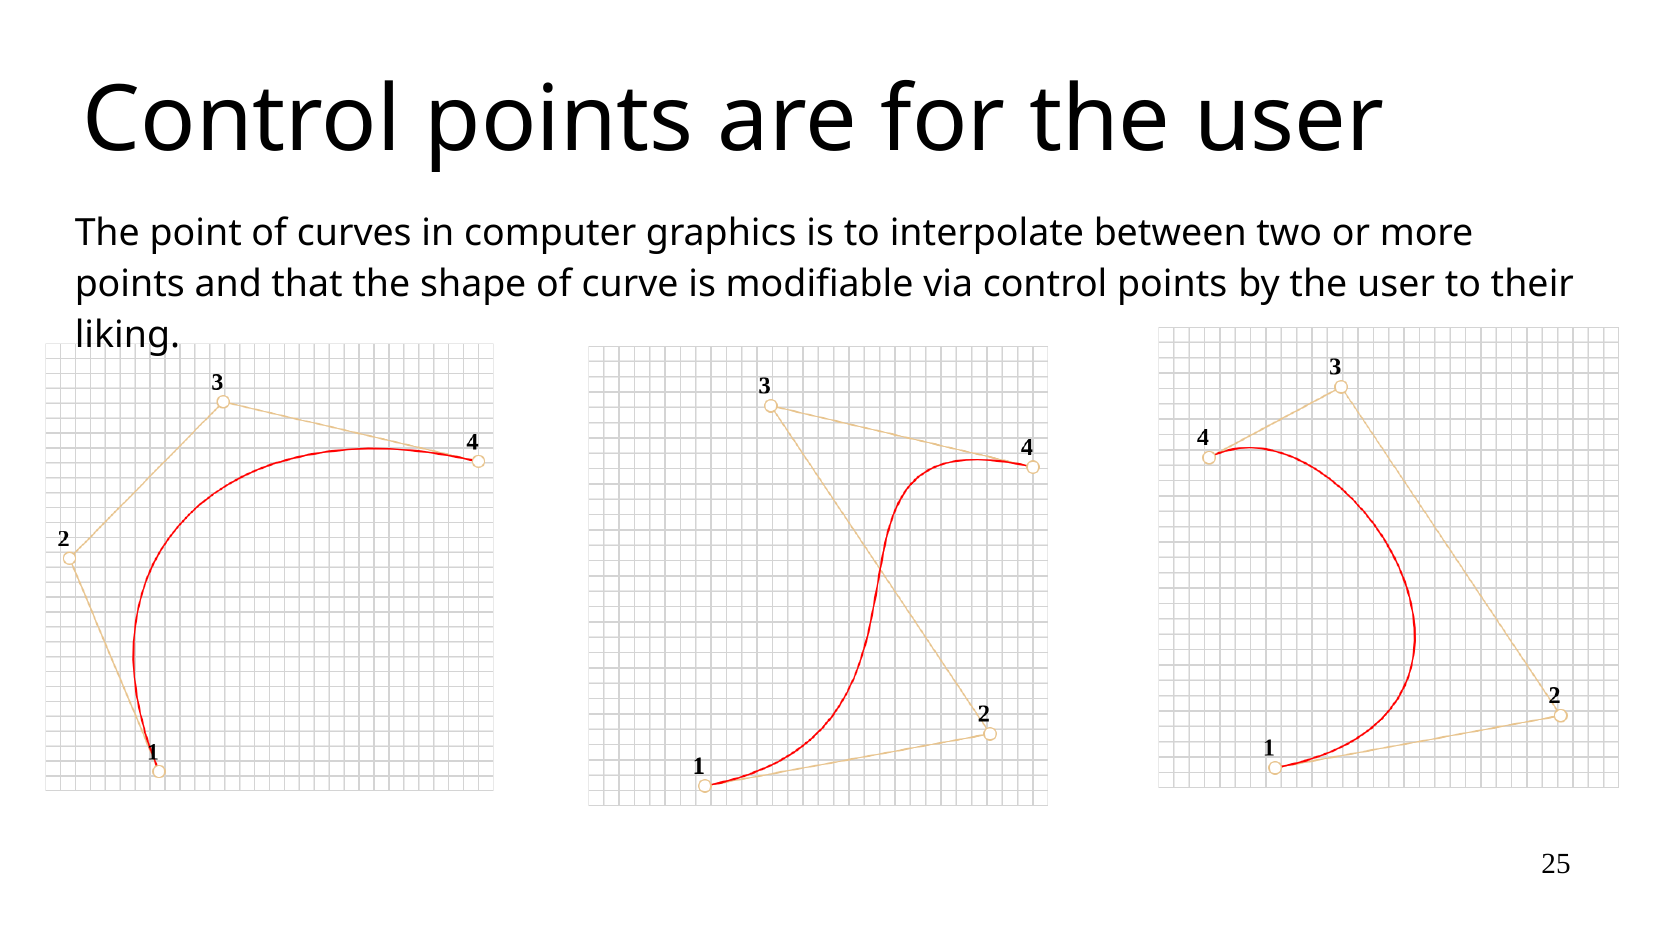

# Control points are for the user
The point of curves in computer graphics is to interpolate between two or more points and that the shape of curve is modifiable via control points by the user to their liking.
25